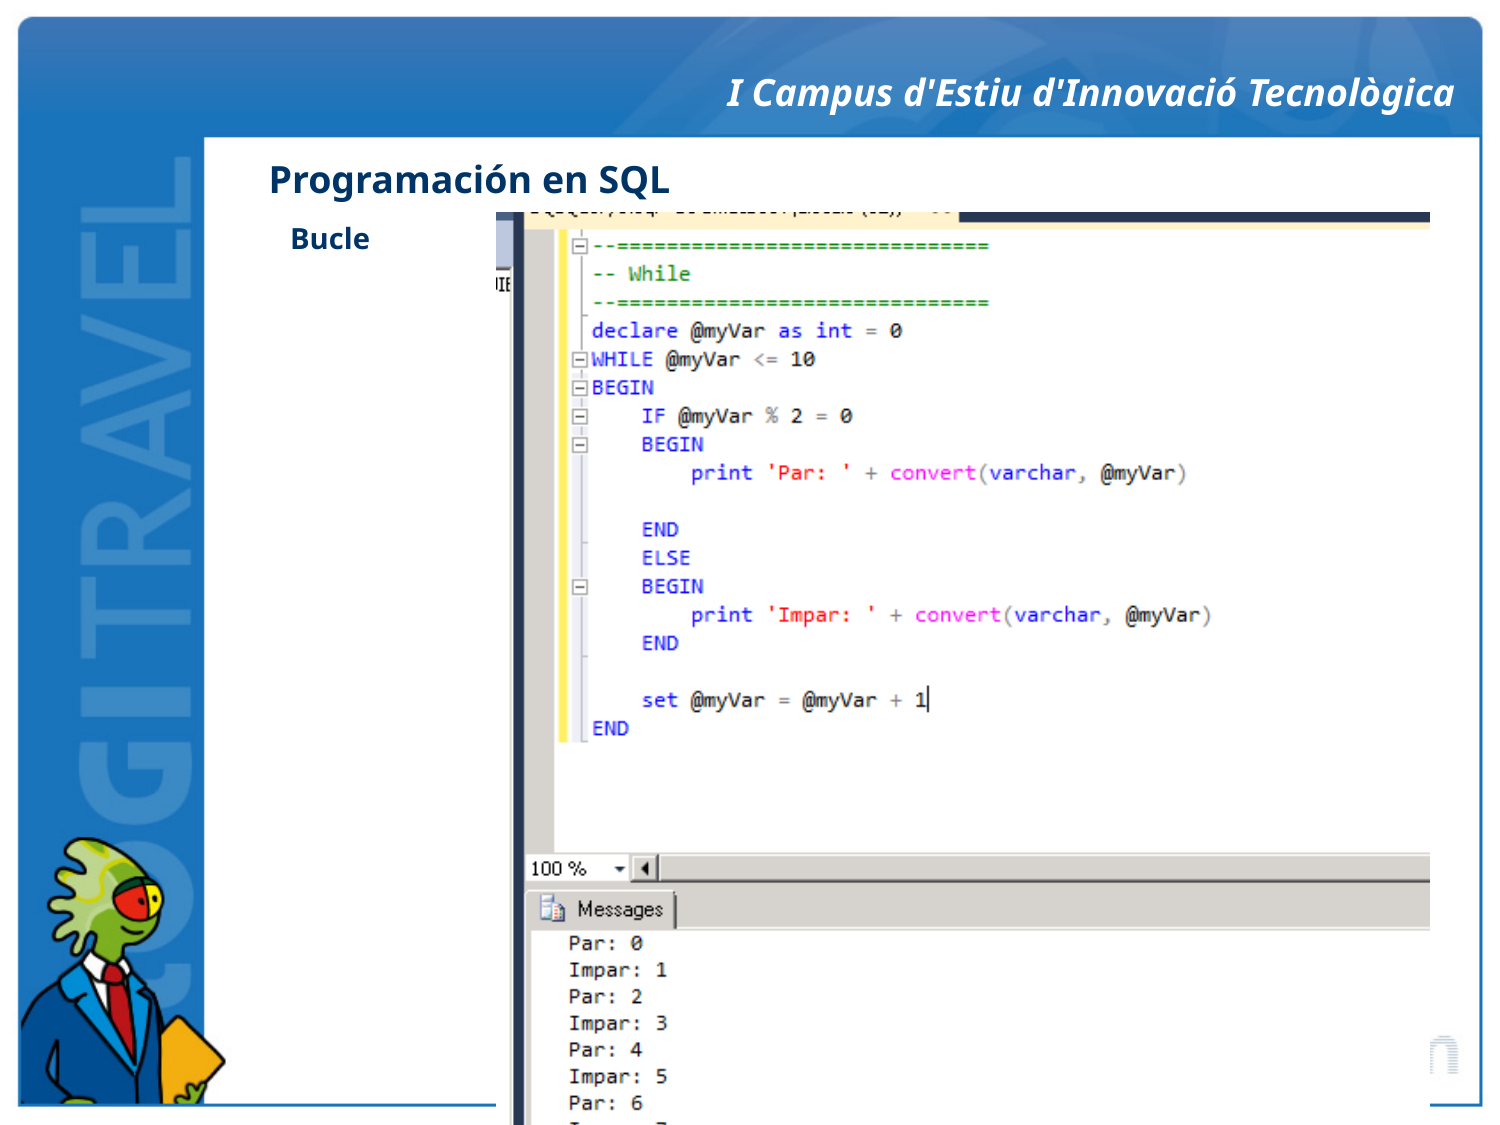

I Campus d'Estiu d'Innovació Tecnològica
Programación en SQL
Bucle